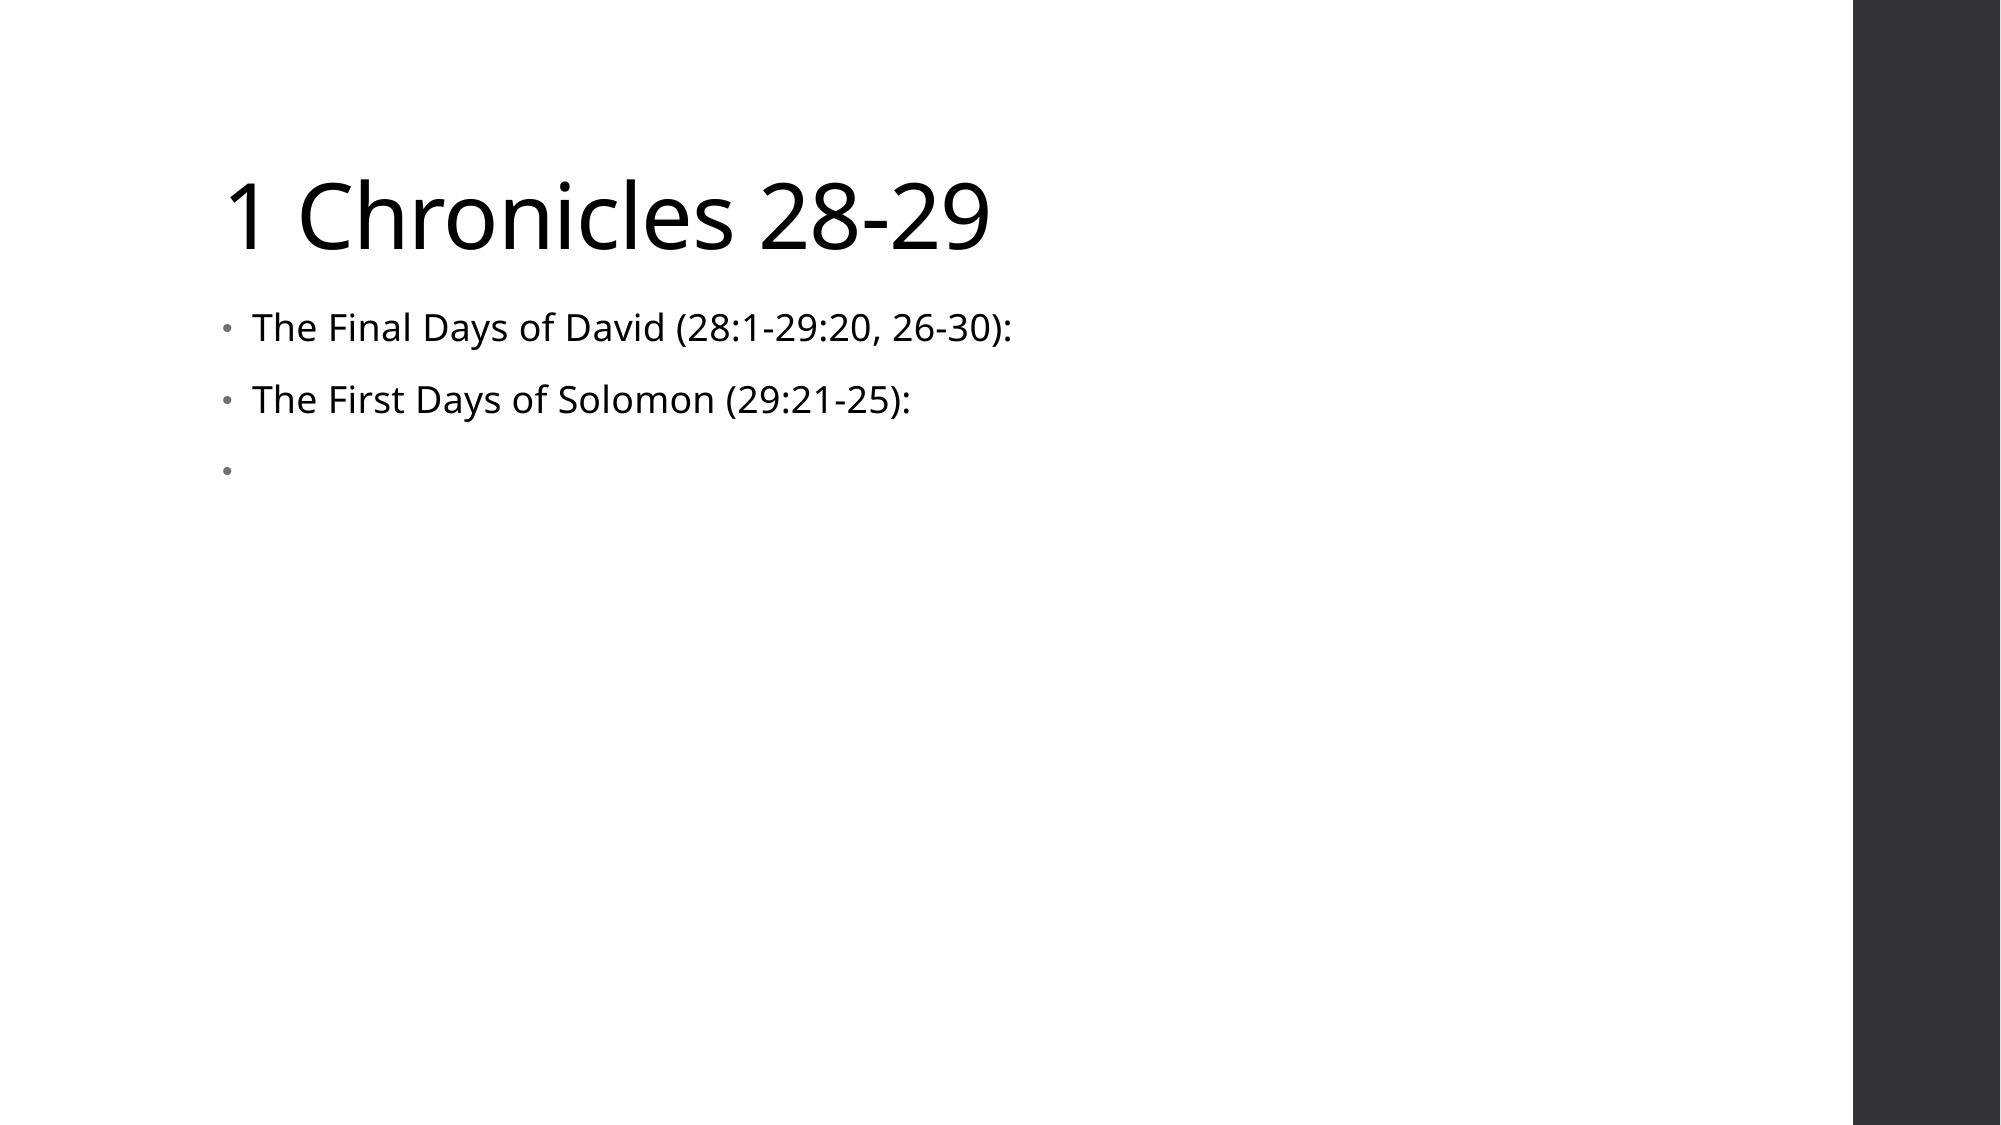

# 1 Chronicles 28-29
The Final Days of David (28:1-29:20, 26-30):
The First Days of Solomon (29:21-25):